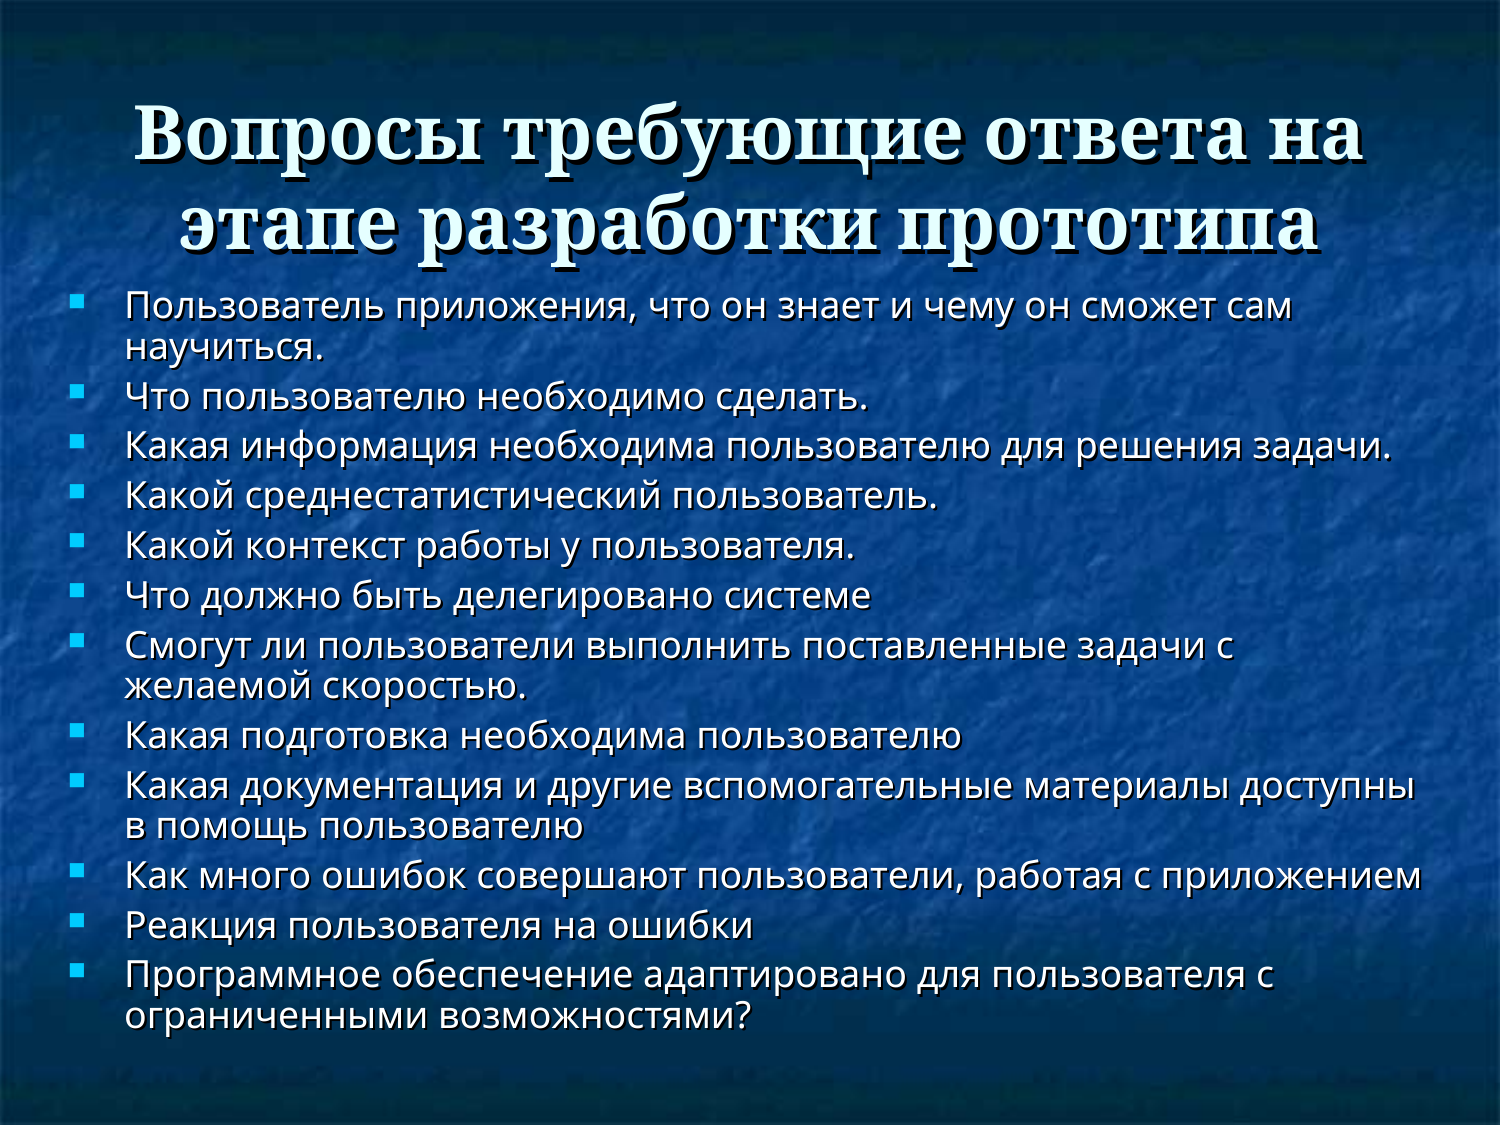

# Вопросы требующие ответа на этапе разработки прототипа
Пользователь приложения, что он знает и чему он сможет сам научиться.
Что пользователю необходимо сделать.
Какая информация необходима пользователю для решения задачи.
Какой среднестатистический пользователь.
Какой контекст работы у пользователя.
Что должно быть делегировано системе
Смогут ли пользователи выполнить поставленные задачи с желаемой скоростью.
Какая подготовка необходима пользователю
Какая документация и другие вспомогательные материалы доступны в помощь пользователю
Как много ошибок совершают пользователи, работая с приложением
Реакция пользователя на ошибки
Программное обеспечение адаптировано для пользователя с ограниченными возможностями?